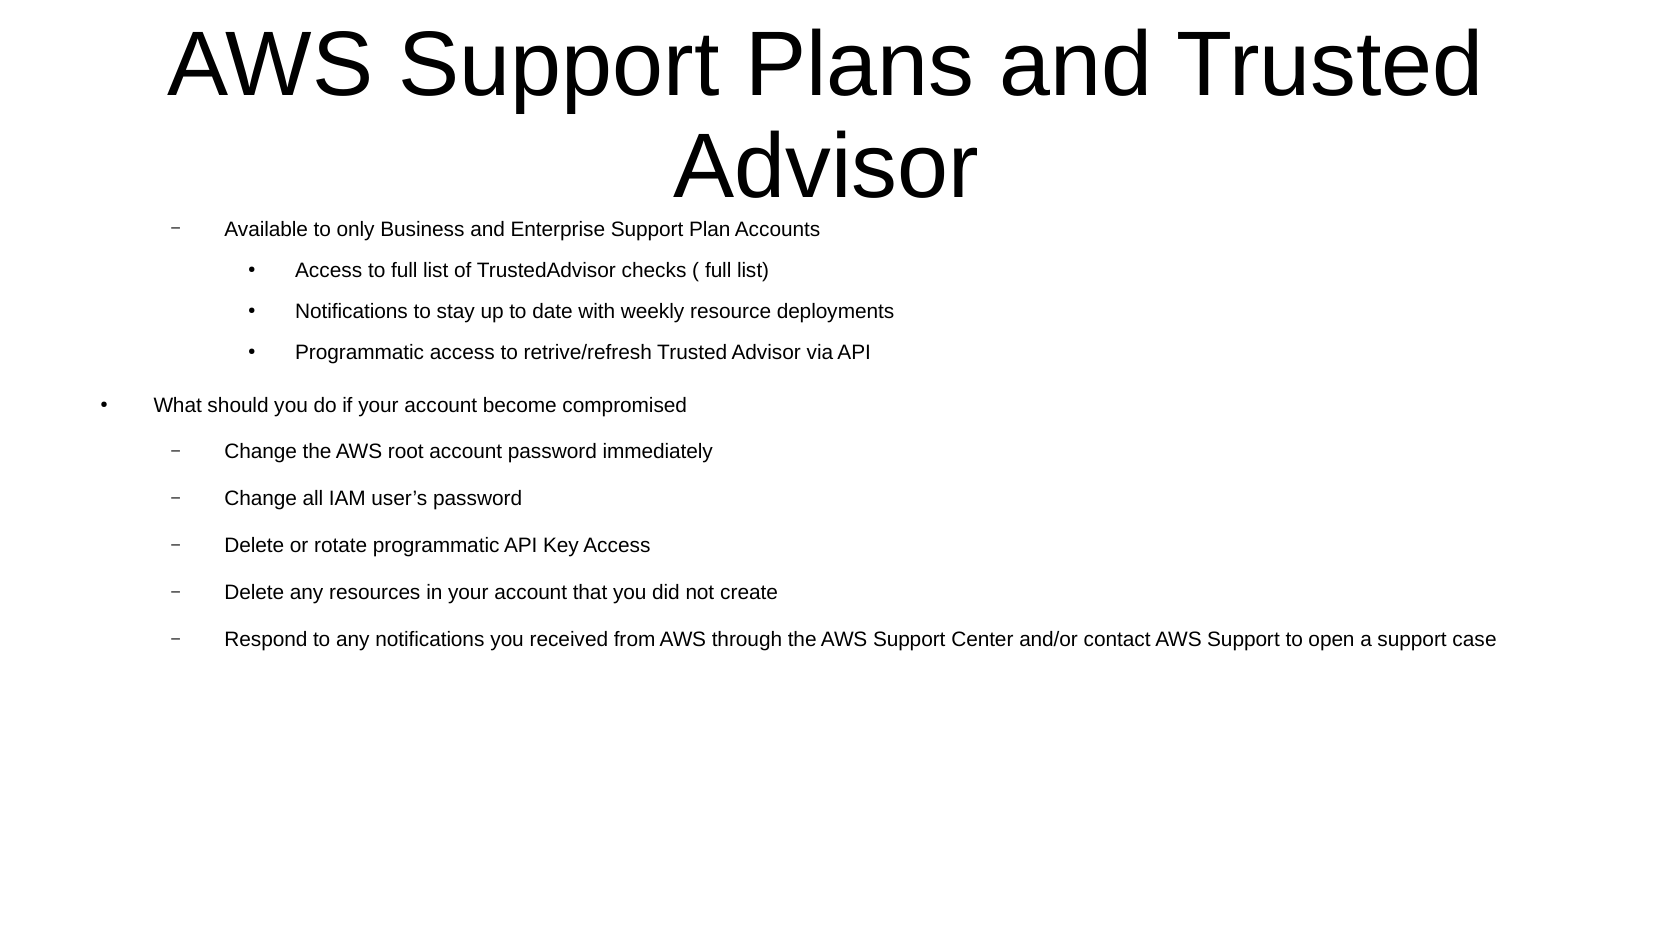

# AWS Support Plans and Trusted Advisor
Available to only Business and Enterprise Support Plan Accounts
Access to full list of TrustedAdvisor checks ( full list)
Notifications to stay up to date with weekly resource deployments
Programmatic access to retrive/refresh Trusted Advisor via API
What should you do if your account become compromised
Change the AWS root account password immediately
Change all IAM user’s password
Delete or rotate programmatic API Key Access
Delete any resources in your account that you did not create
Respond to any notifications you received from AWS through the AWS Support Center and/or contact AWS Support to open a support case